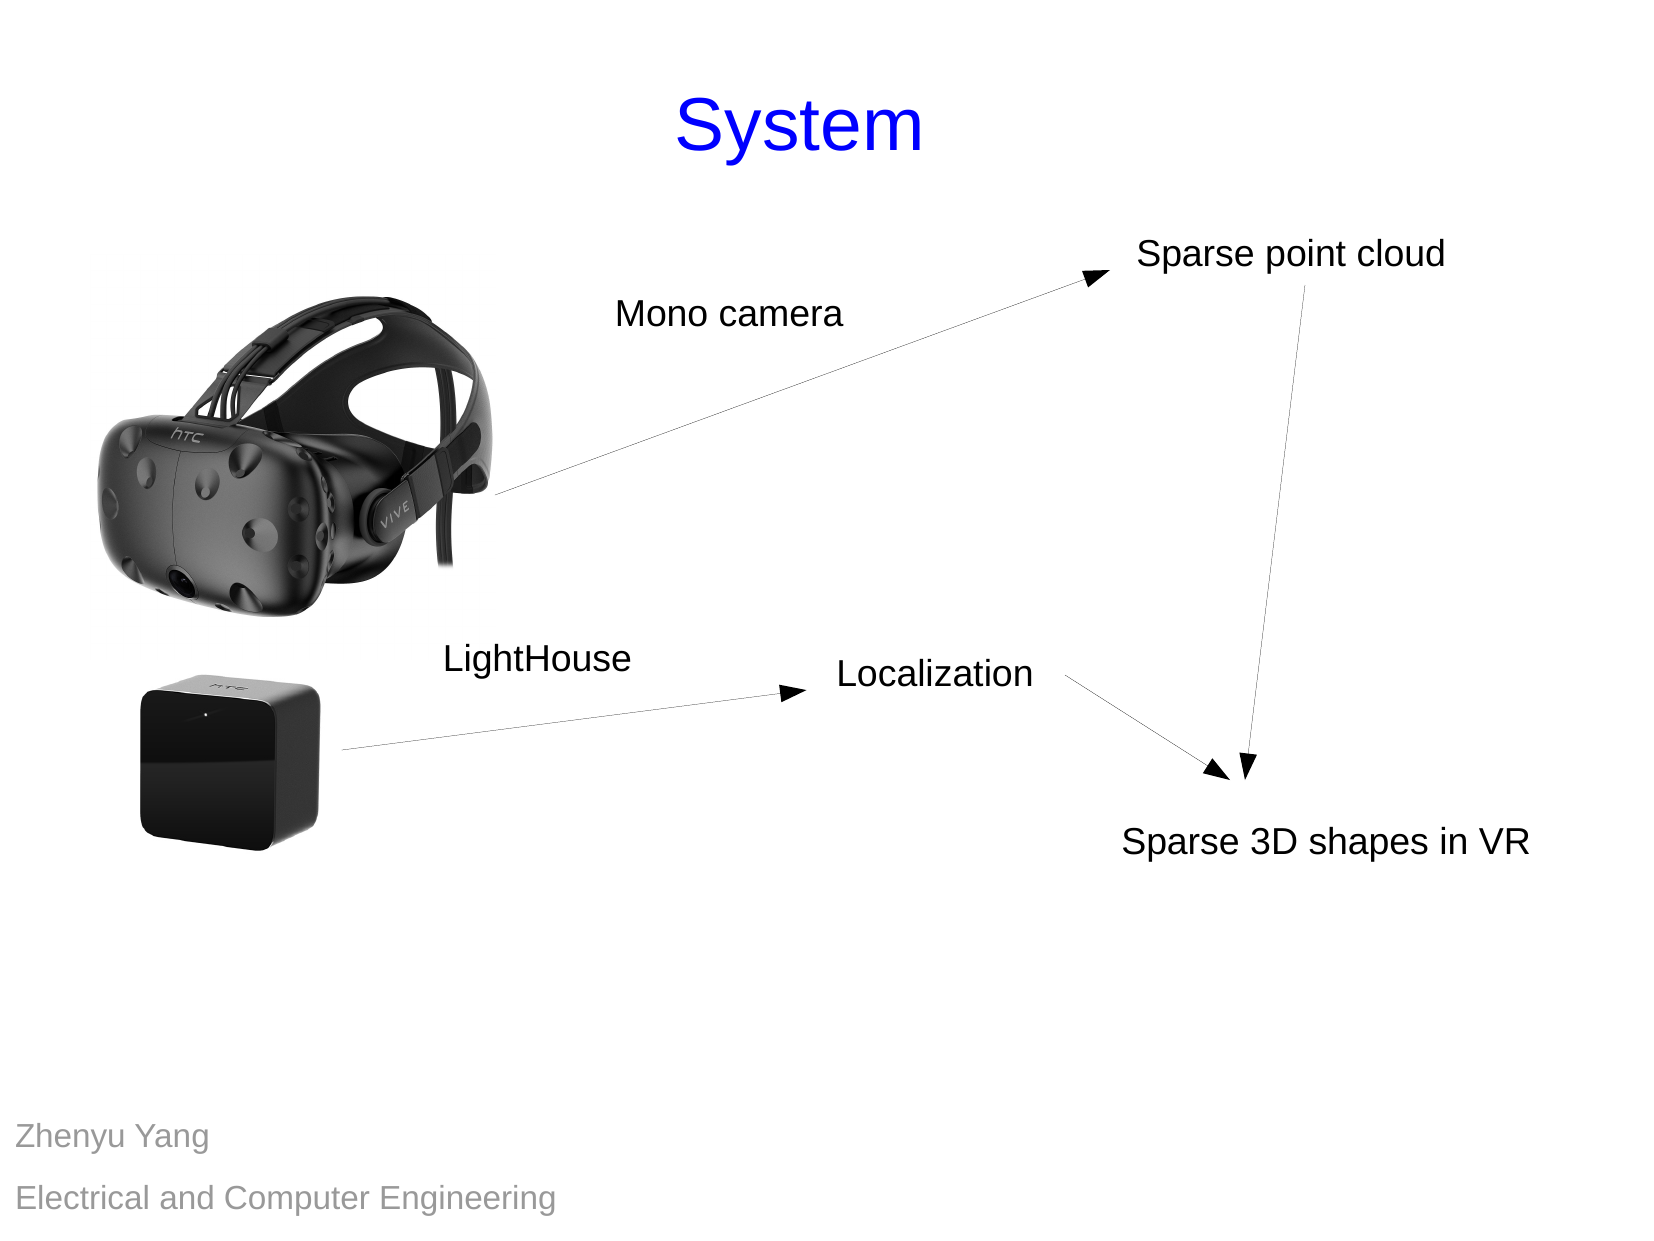

System
Sparse point cloud
Mono camera
LightHouse
Localization
Sparse 3D shapes in VR
Zhenyu Yang
Electrical and Computer Engineering